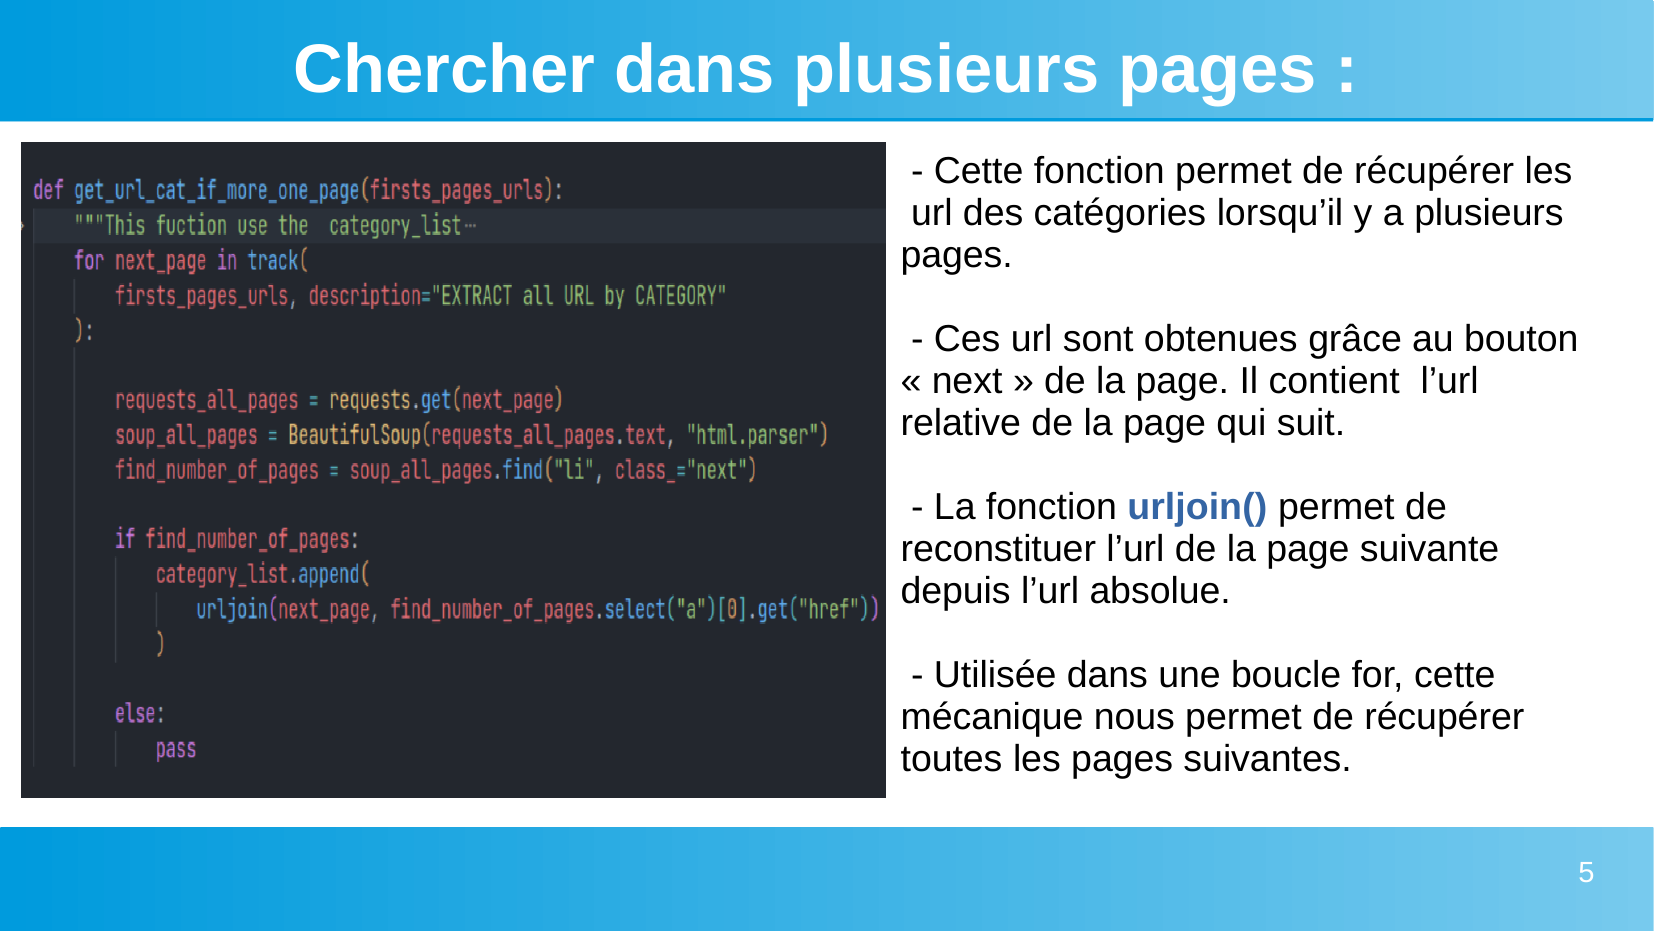

# Chercher dans plusieurs pages :
 - Cette fonction permet de récupérer les url des catégories lorsqu’il y a plusieurs pages.
 - Ces url sont obtenues grâce au bouton « next » de la page. Il contient l’url relative de la page qui suit.
 - La fonction urljoin() permet de reconstituer l’url de la page suivante depuis l’url absolue.
 - Utilisée dans une boucle for, cette mécanique nous permet de récupérer toutes les pages suivantes.
5